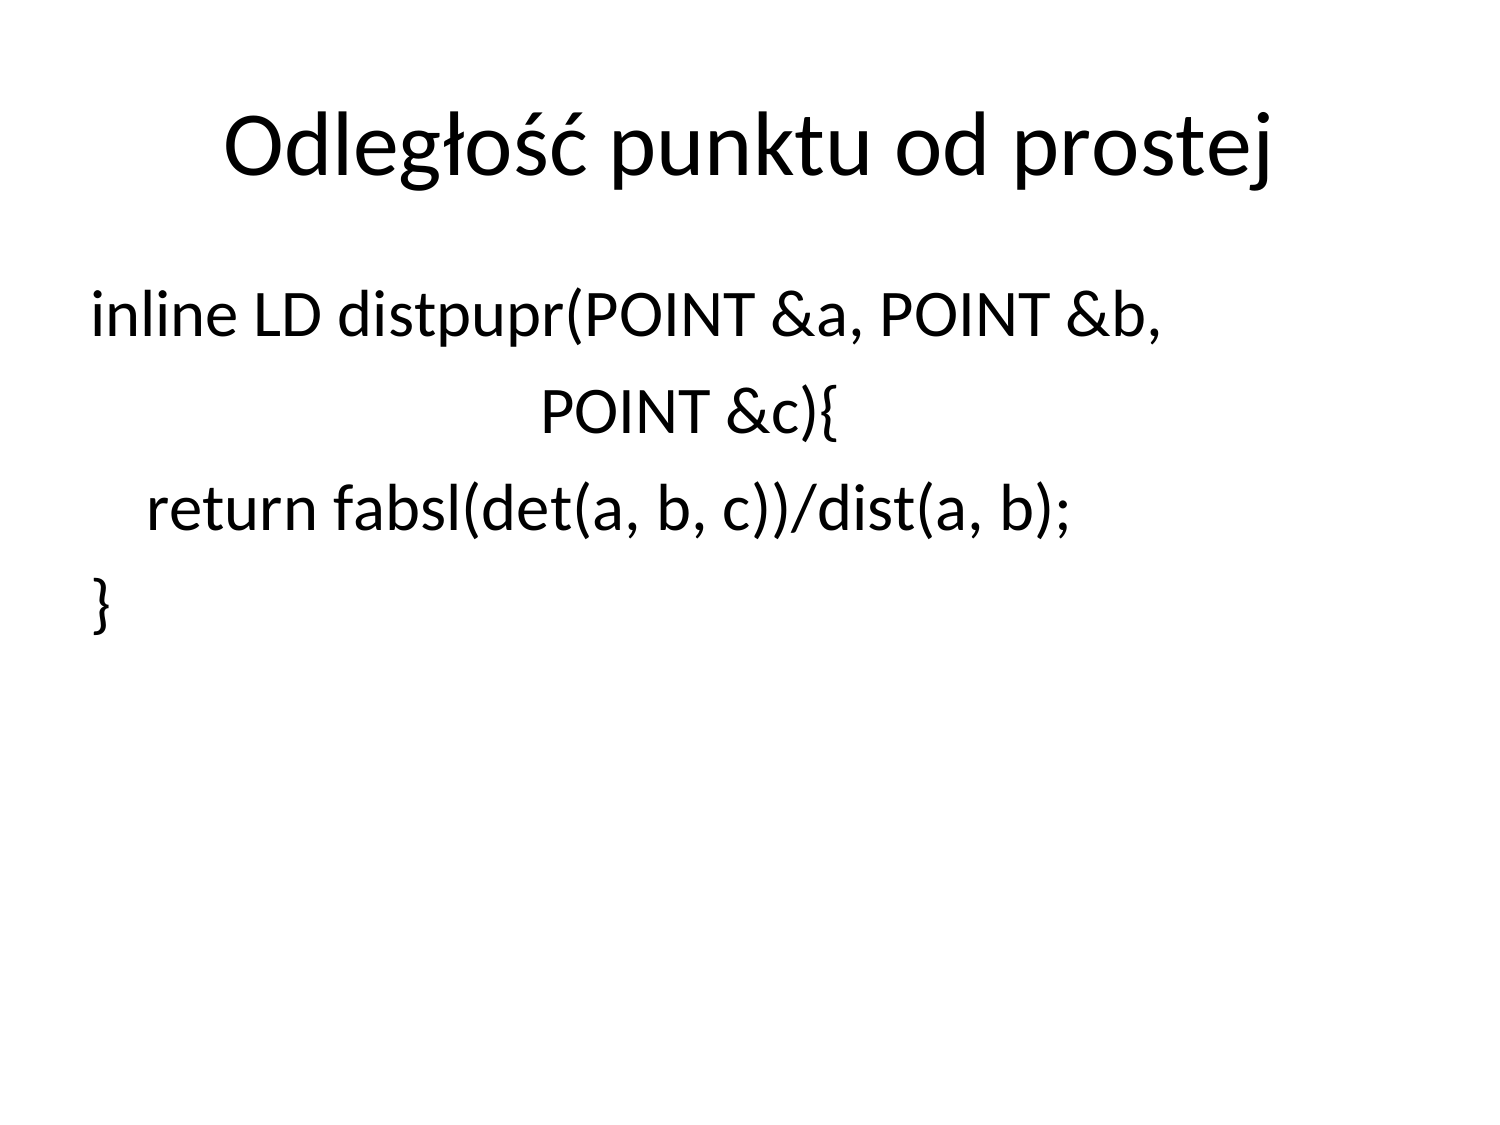

# Odległość punktu od prostej
inline LD distpupr(POINT &a, POINT &b,
				POINT &c){
	return fabsl(det(a, b, c))/dist(a, b);
}